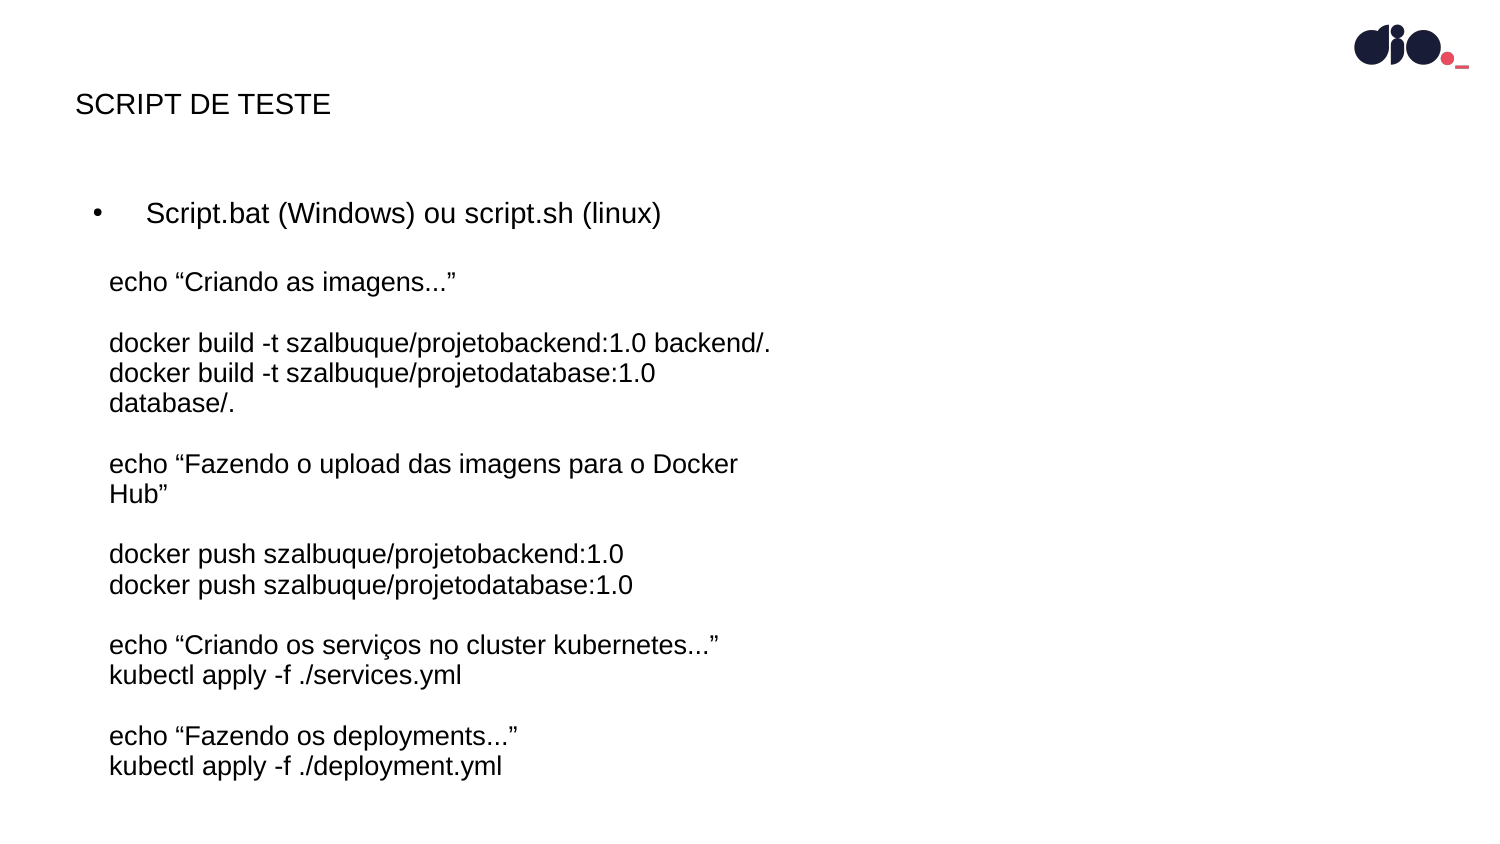

# SCRIPT DE TESTE
Script.bat (Windows) ou script.sh (linux)
echo “Criando as imagens...”
docker build -t szalbuque/projetobackend:1.0 backend/.
docker build -t szalbuque/projetodatabase:1.0 database/.
echo “Fazendo o upload das imagens para o Docker Hub”
docker push szalbuque/projetobackend:1.0
docker push szalbuque/projetodatabase:1.0
echo “Criando os serviços no cluster kubernetes...”
kubectl apply -f ./services.yml
echo “Fazendo os deployments...”
kubectl apply -f ./deployment.yml